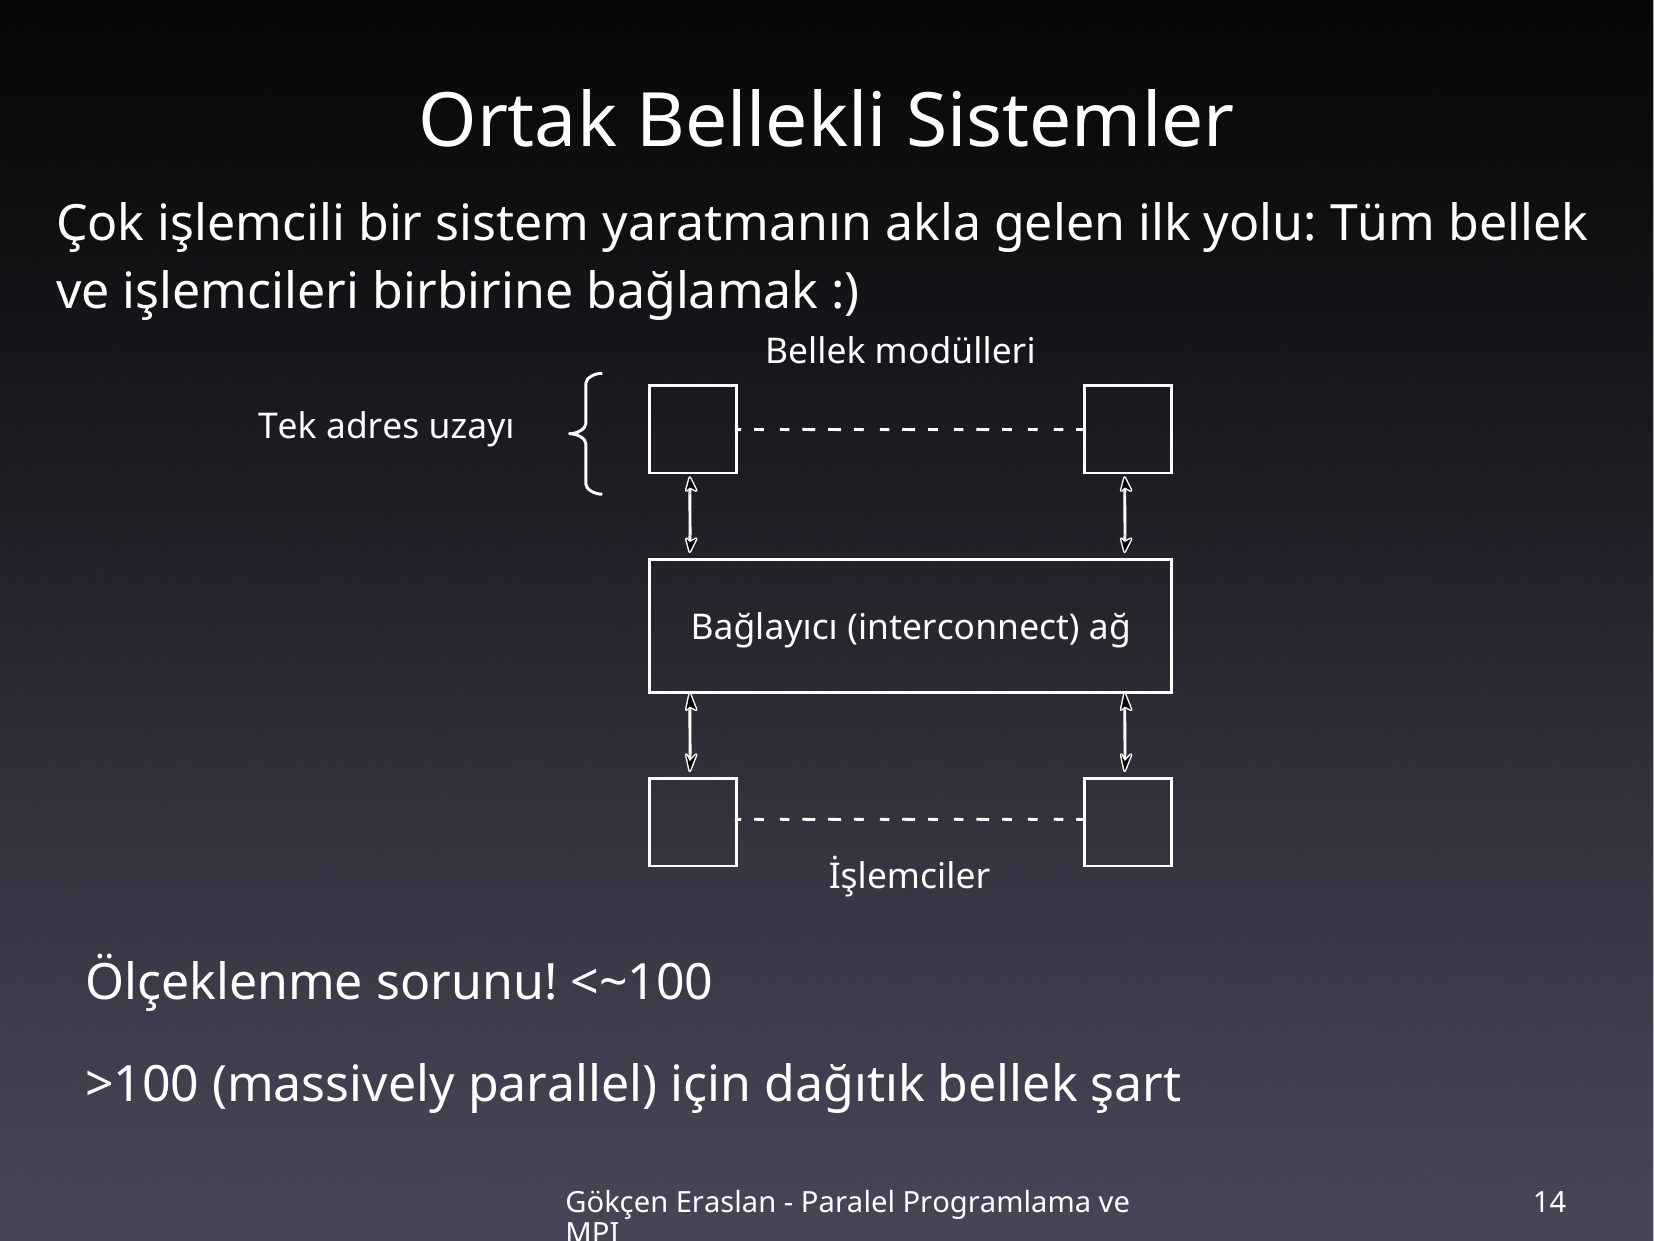

# Ortak Bellekli Sistemler
Çok işlemcili bir sistem yaratmanın akla gelen ilk yolu: Tüm bellek ve işlemcileri birbirine bağlamak :)
Bellek modülleri
Tek adres uzayı
Bağlayıcı (interconnect) ağ
İşlemciler
 Ölçeklenme sorunu! <~100
 >100 (massively parallel) için dağıtık bellek şart
Gökçen Eraslan - Paralel Programlama ve MPI
14